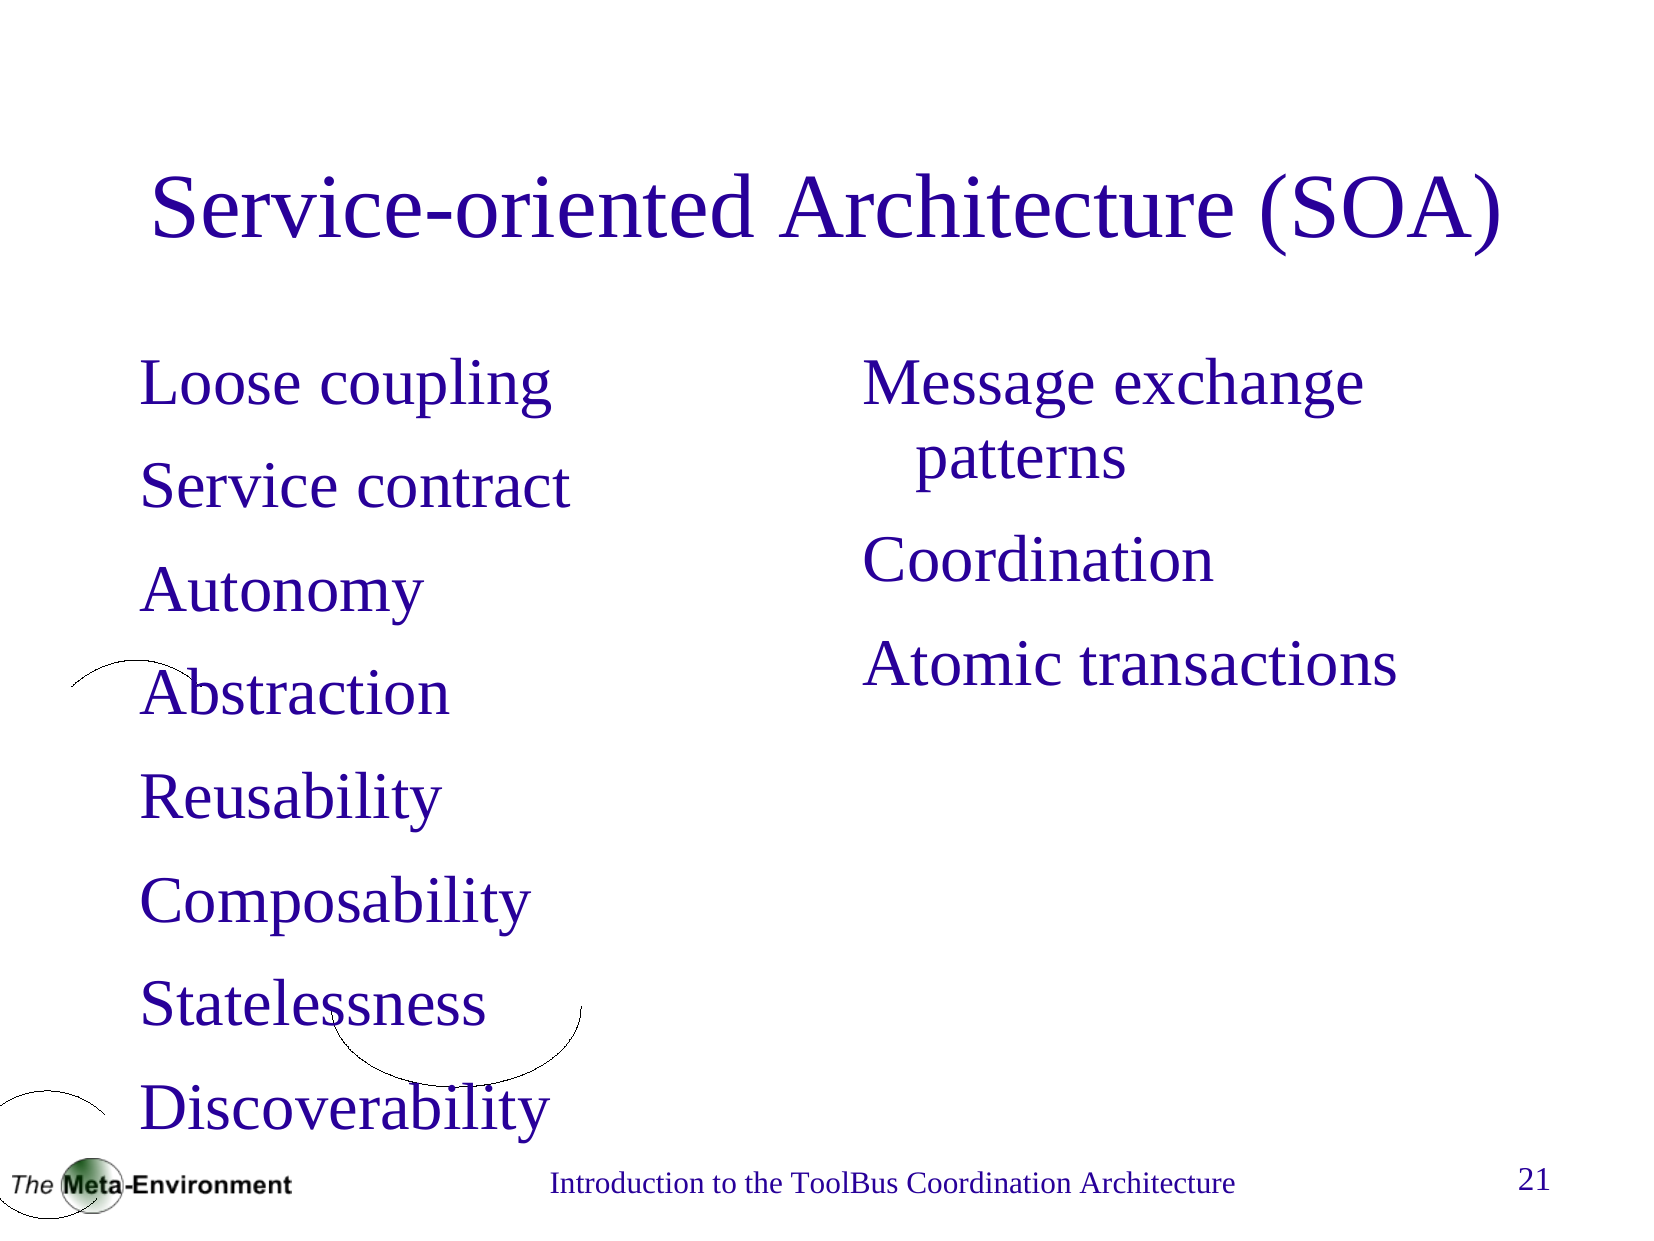

# Service-oriented Architecture (SOA)
Loose coupling
Service contract
Autonomy
Abstraction
Reusability
Composability
Statelessness
Discoverability
Message exchange patterns
Coordination
Atomic transactions